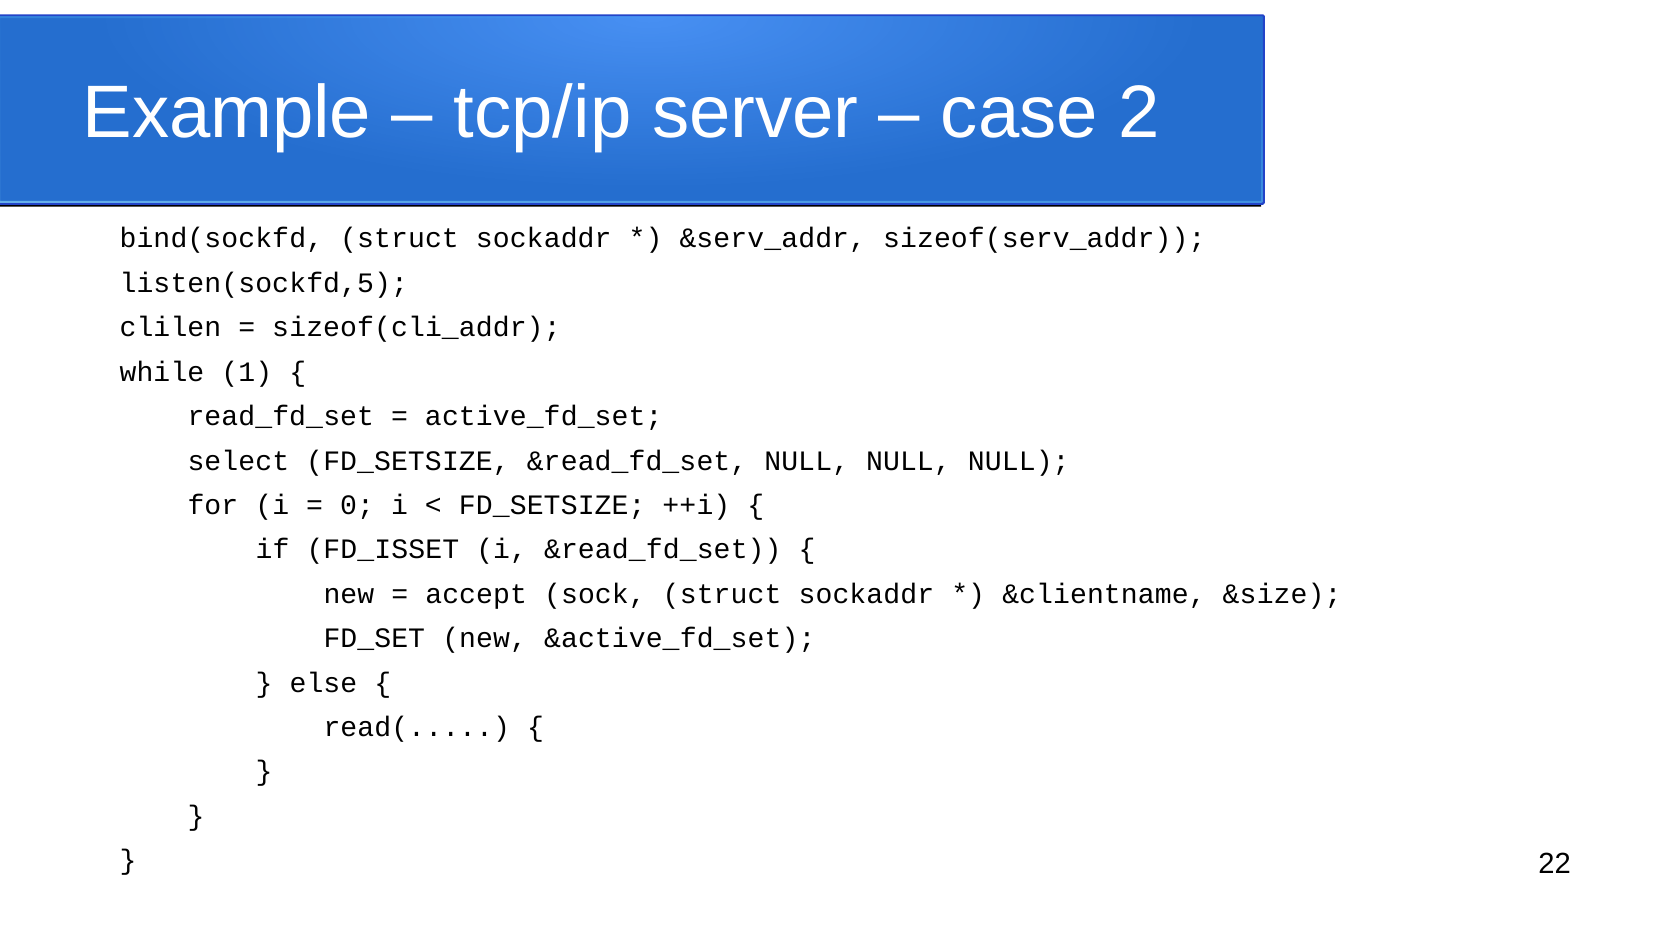

# Example – tcp/ip server – case 2
bind(sockfd, (struct sockaddr *) &serv_addr, sizeof(serv_addr));
listen(sockfd,5);
clilen = sizeof(cli_addr);
while (1) {
 read_fd_set = active_fd_set;
 select (FD_SETSIZE, &read_fd_set, NULL, NULL, NULL);
 for (i = 0; i < FD_SETSIZE; ++i) {
 if (FD_ISSET (i, &read_fd_set)) {
 new = accept (sock, (struct sockaddr *) &clientname, &size);
 FD_SET (new, &active_fd_set);
 } else {
 read(.....) {
 }
 }
}
22